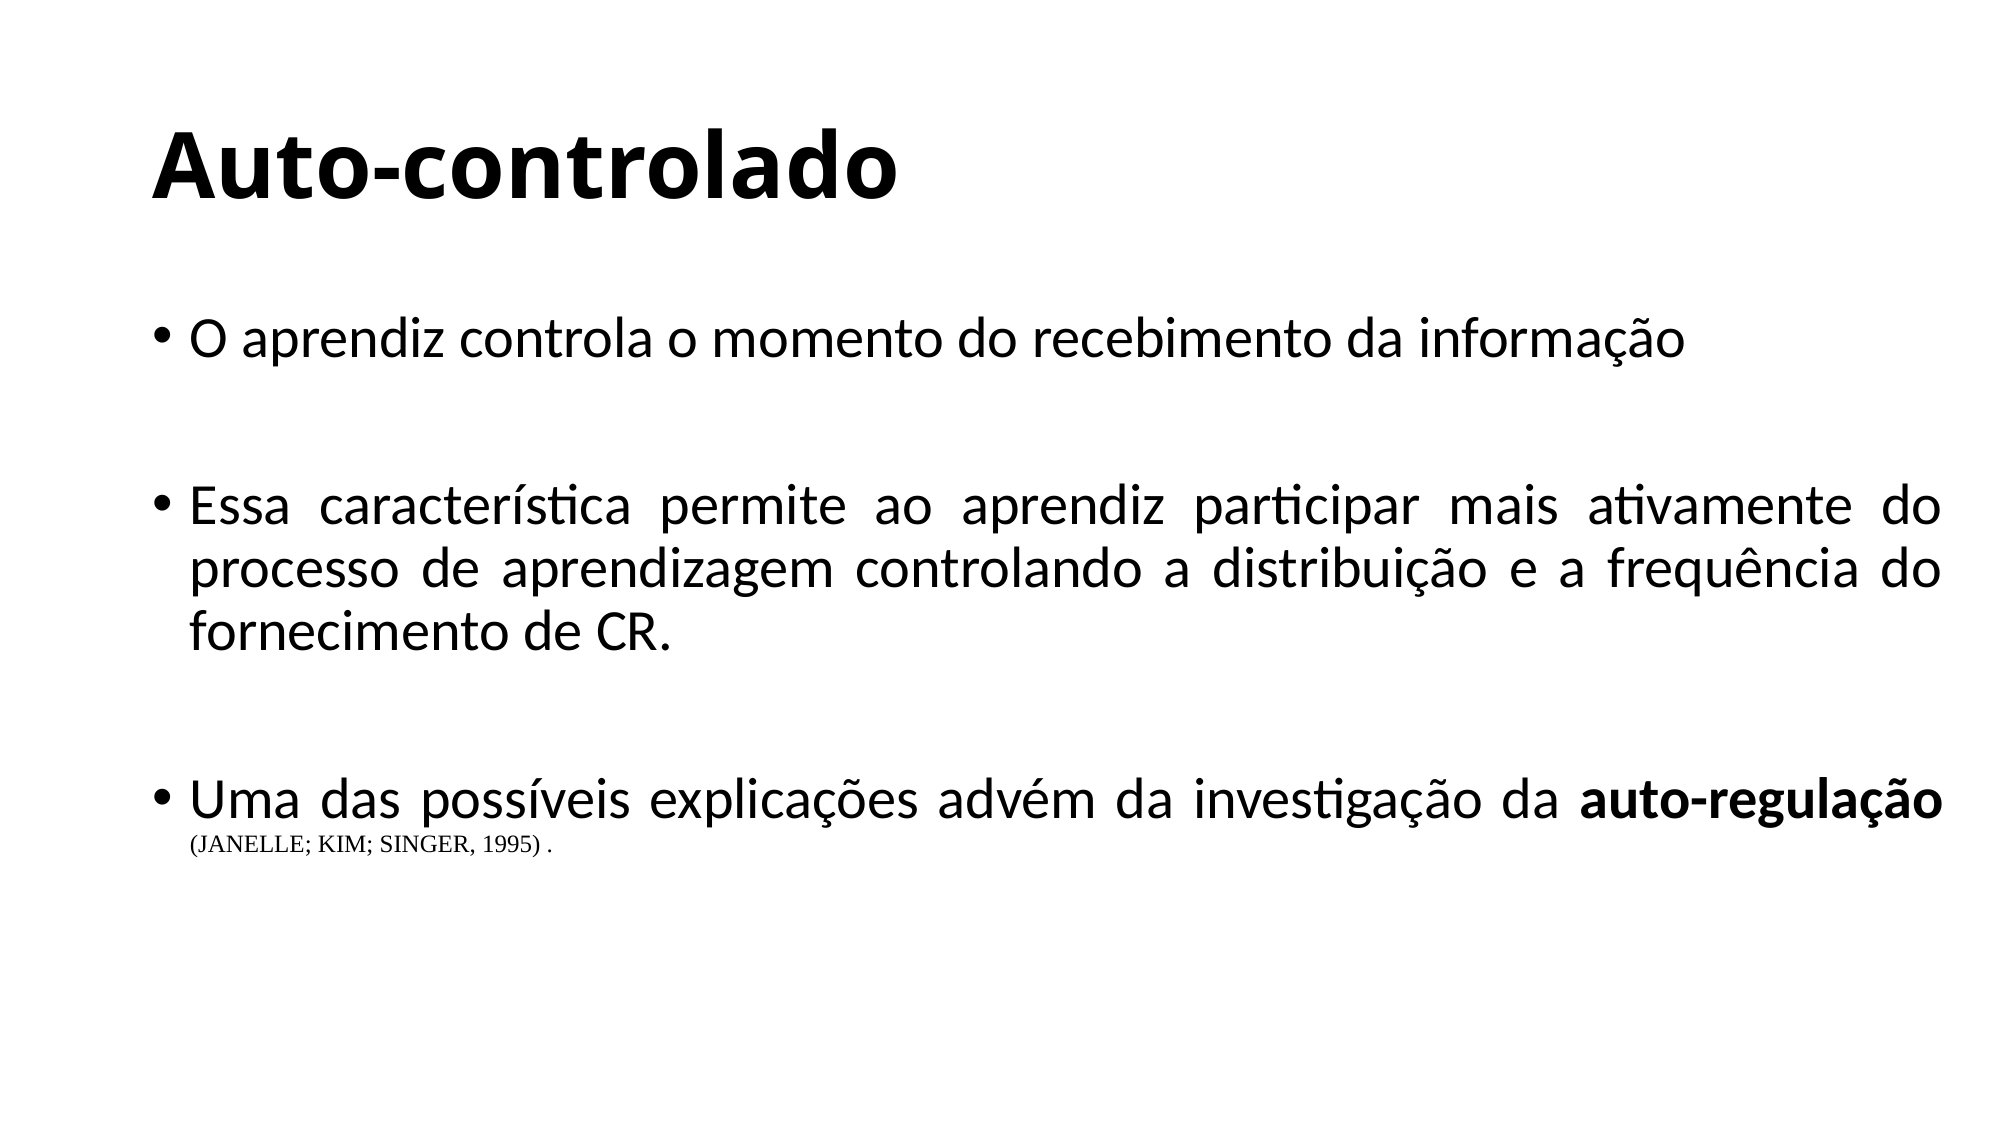

# Auto-controlado
O aprendiz controla o momento do recebimento da informação
Essa característica permite ao aprendiz participar mais ativamente do processo de aprendizagem controlando a distribuição e a frequência do fornecimento de CR.
Uma das possíveis explicações advém da investigação da auto-regulação (JANELLE; KIM; SINGER, 1995) .